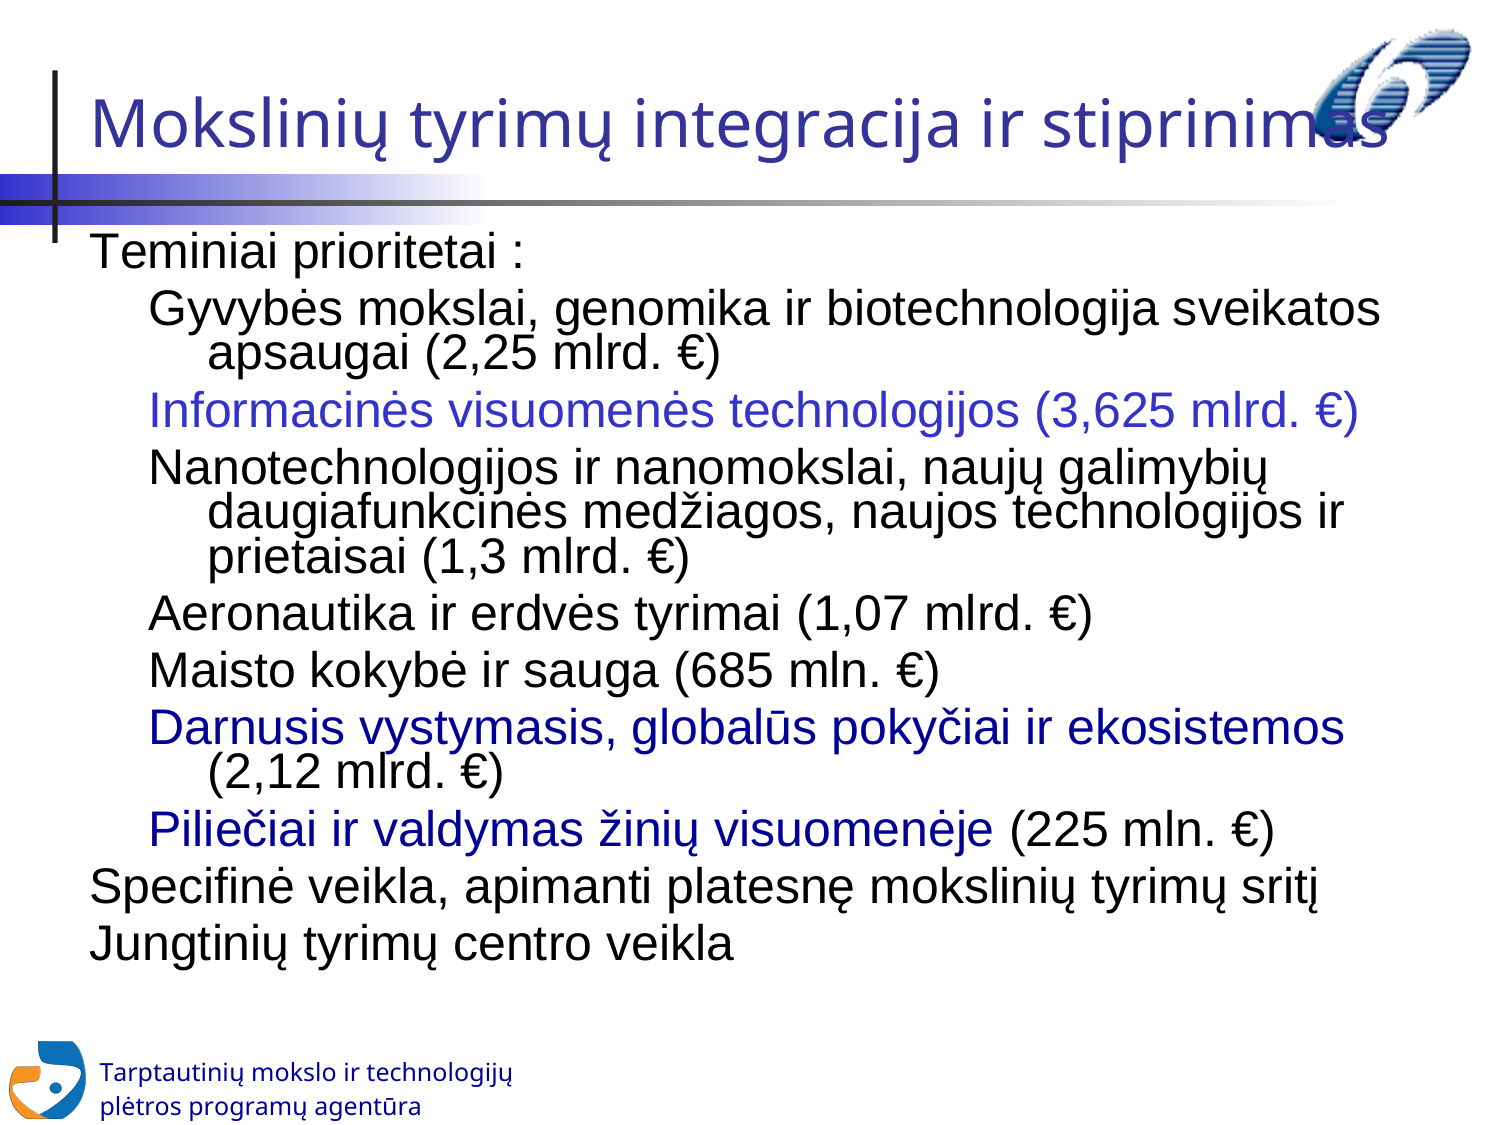

# Mokslinių tyrimų integracija ir stiprinimas
Teminiai prioritetai :
Gyvybės mokslai, genomika ir biotechnologija sveikatos apsaugai (2,25 mlrd. €)
Informacinės visuomenės technologijos (3,625 mlrd. €)
Nanotechnologijos ir nanomokslai, naujų galimybių daugiafunkcinės medžiagos, naujos technologijos ir prietaisai (1,3 mlrd. €)
Aeronautika ir erdvės tyrimai (1,07 mlrd. €)
Maisto kokybė ir sauga (685 mln. €)
Darnusis vystymasis, globalūs pokyčiai ir ekosistemos (2,12 mlrd. €)
Piliečiai ir valdymas žinių visuomenėje (225 mln. €)
Specifinė veikla, apimanti platesnę mokslinių tyrimų sritį
Jungtinių tyrimų centro veikla